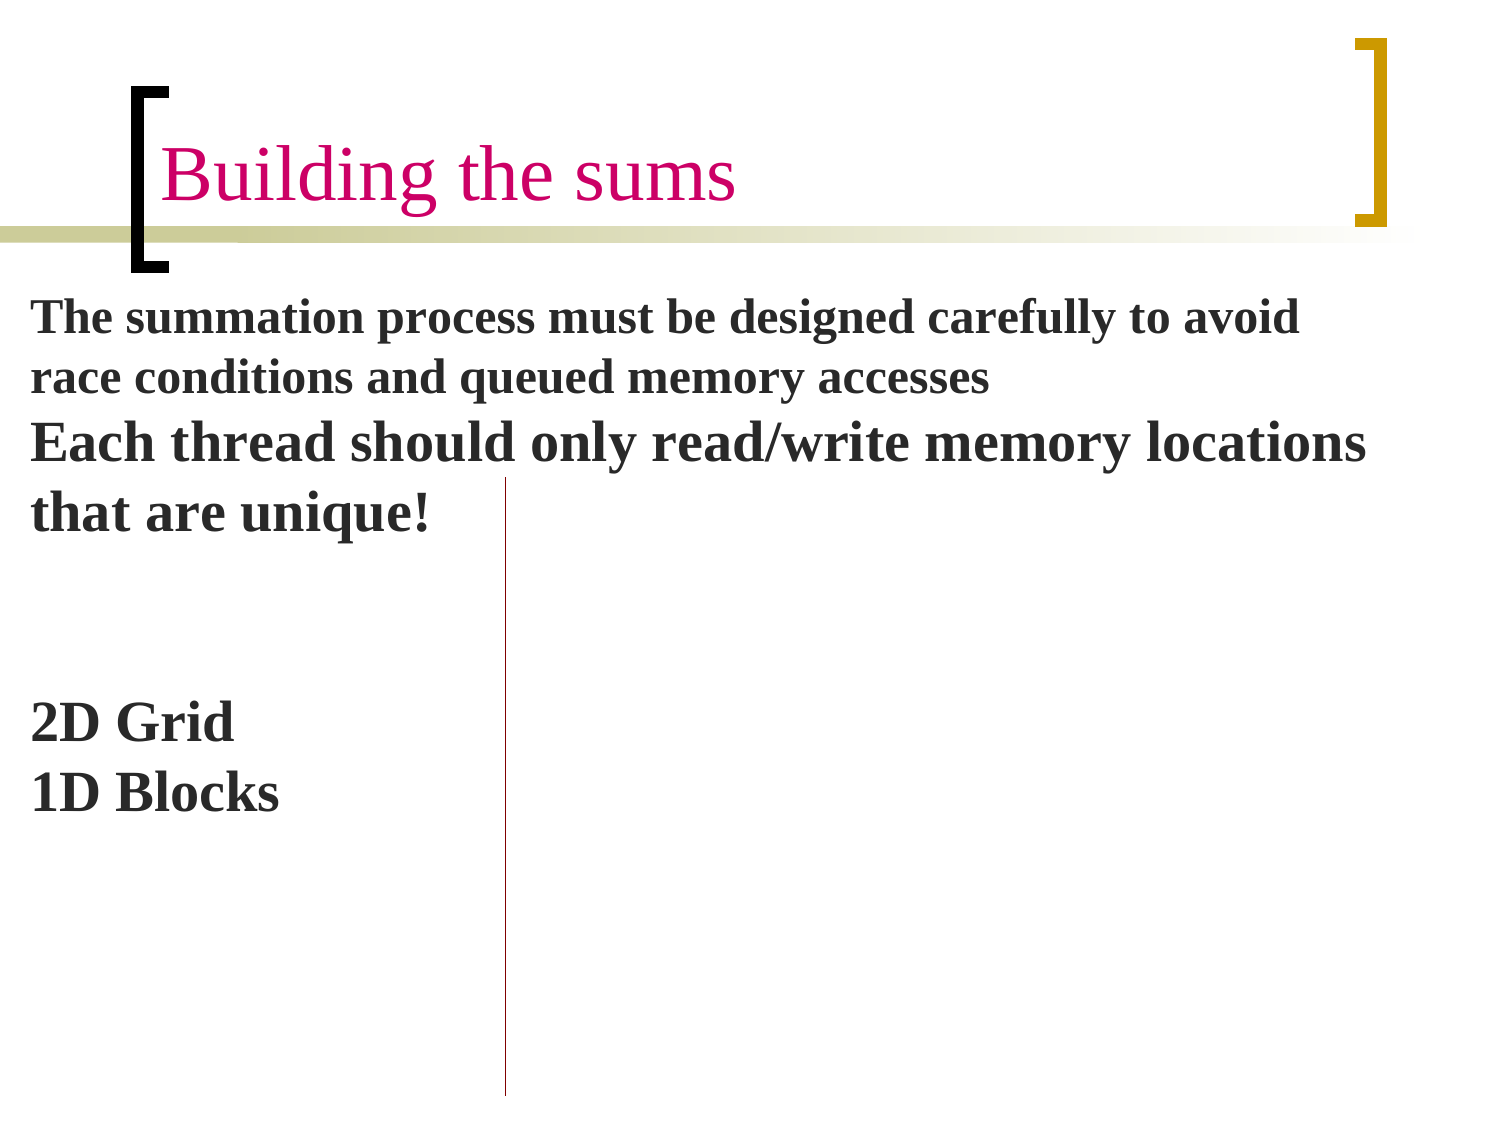

# Building the sums
The summation process must be designed carefully to avoid
race conditions and queued memory accesses
Each thread should only read/write memory locations
that are unique!
2D Grid
1D Blocks